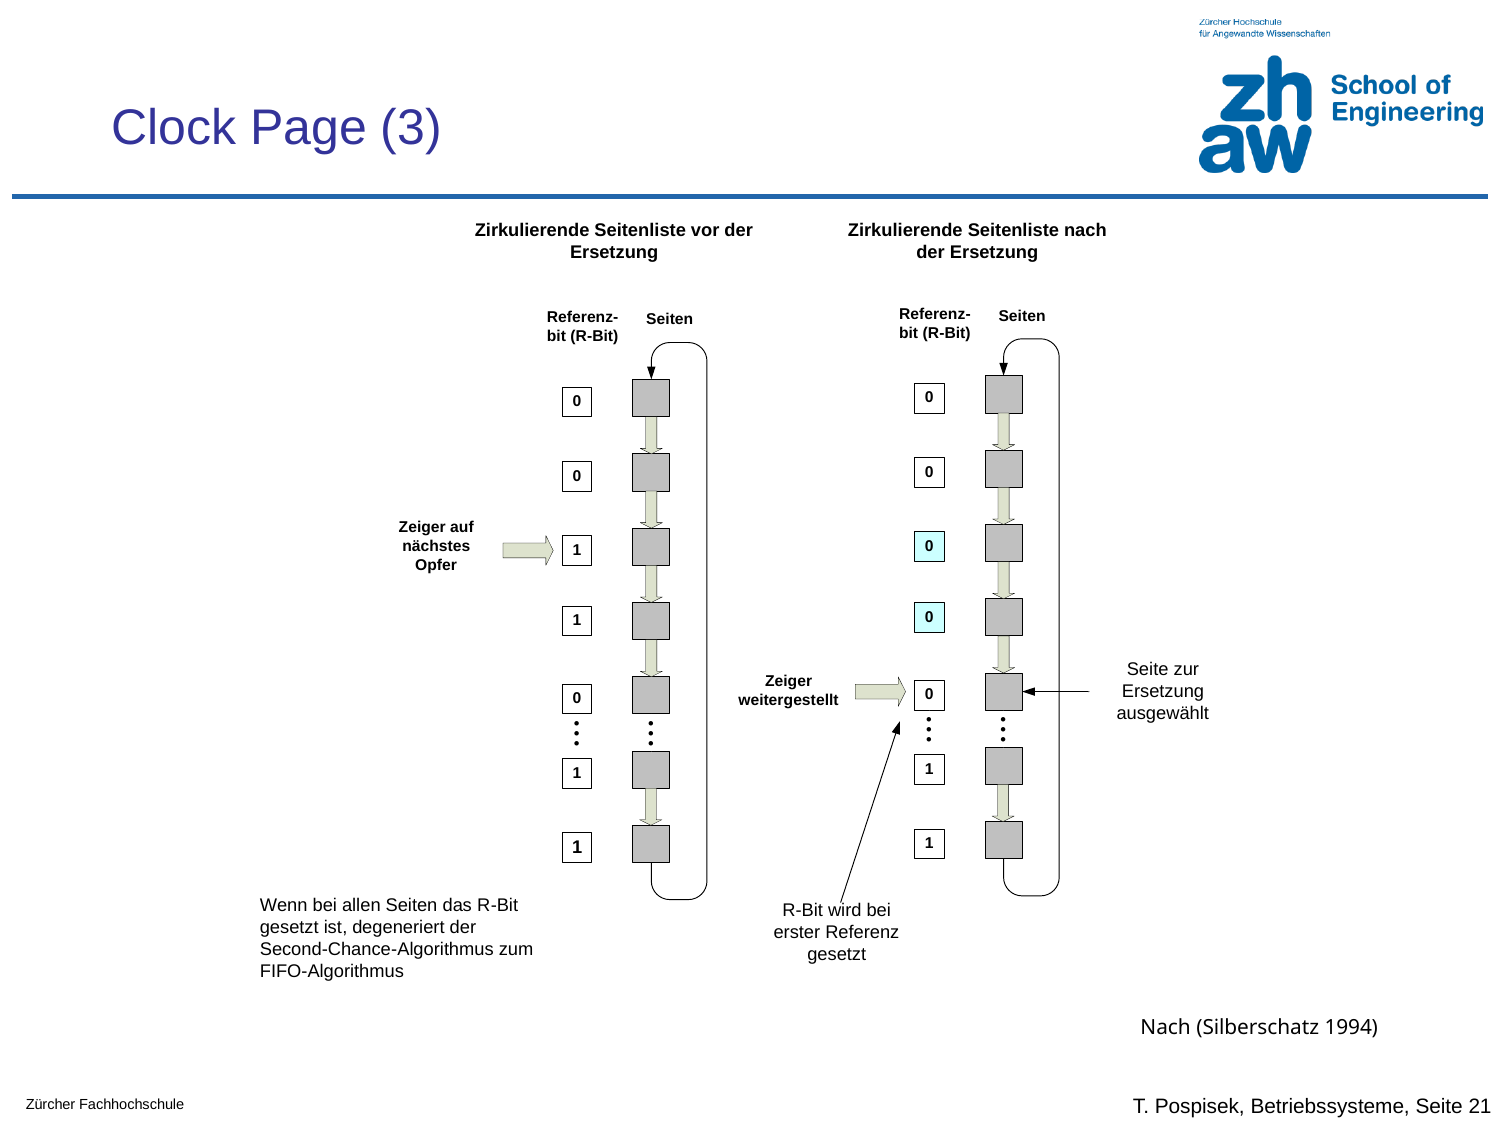

# Clock Page (3)
Nach (Silberschatz 1994)